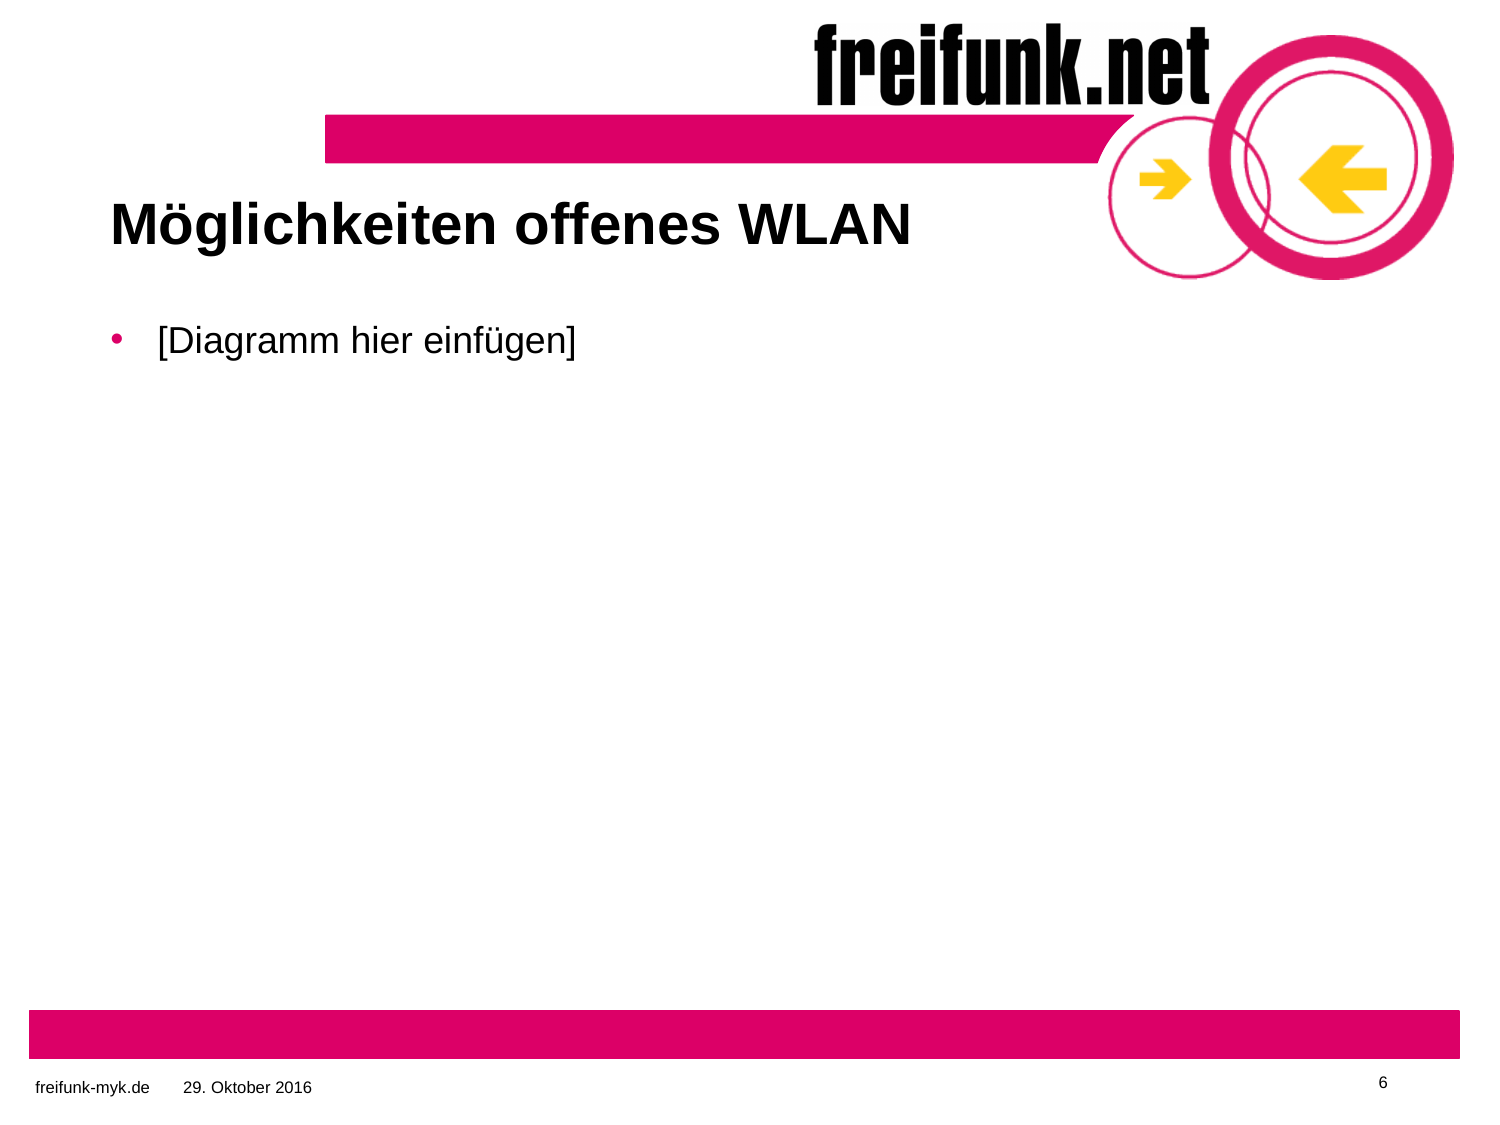

# Möglichkeiten offenes WLAN
[Diagramm hier einfügen]
6
freifunk-myk.de